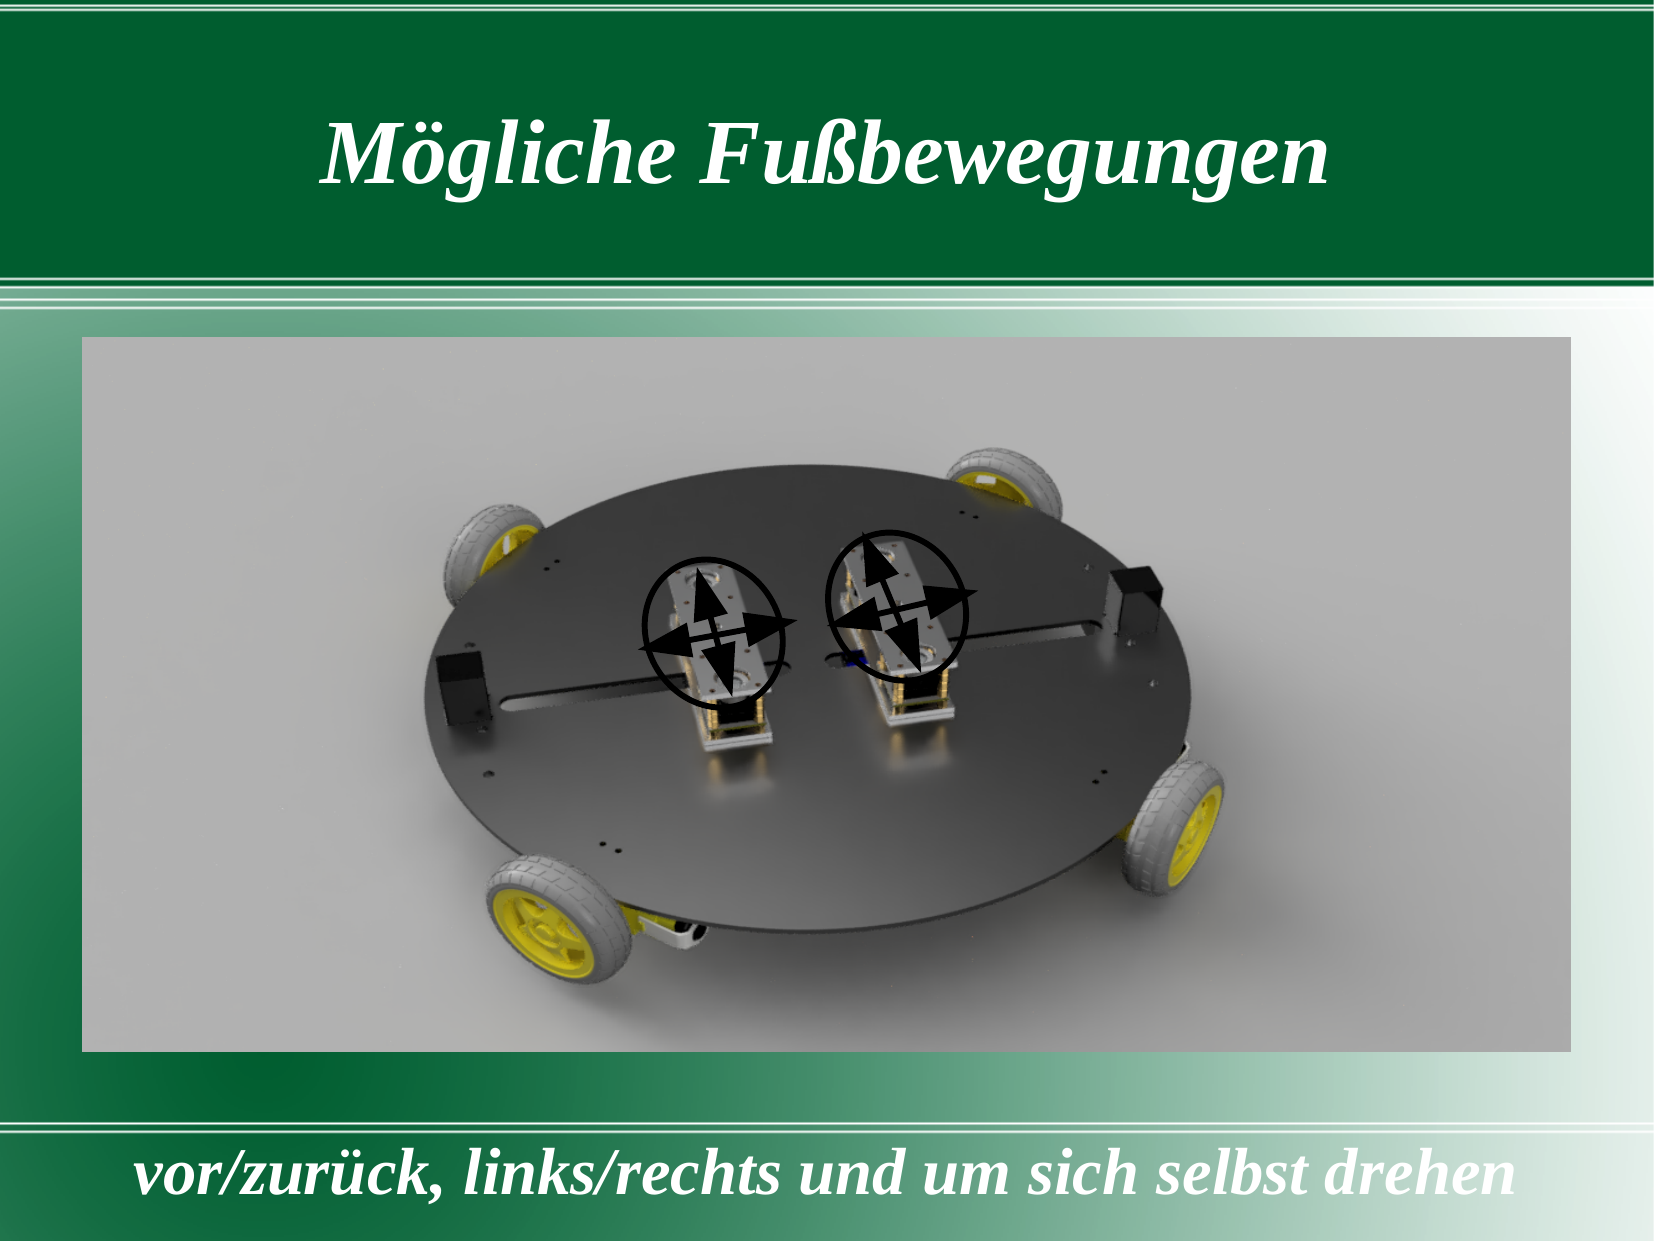

# Mögliche Fußbewegungen
vor/zurück, links/rechts und um sich selbst drehen